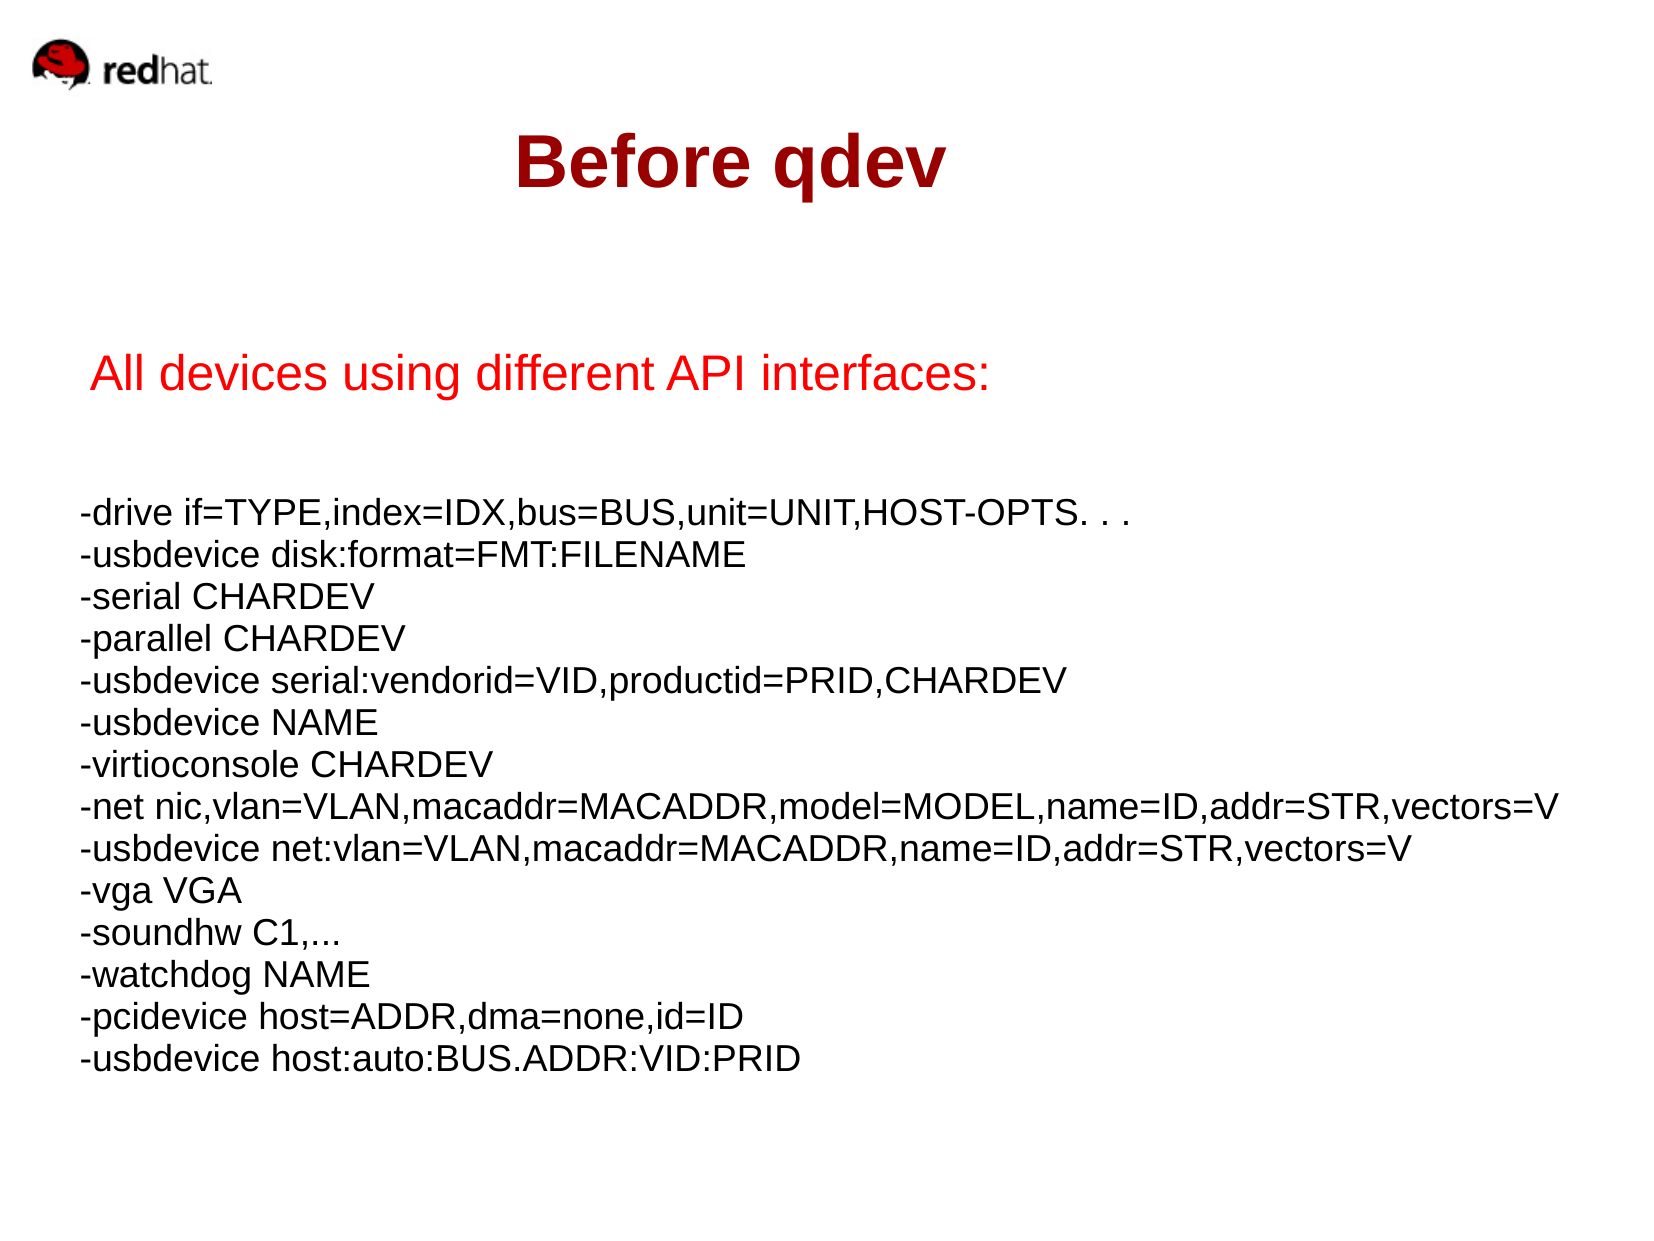

Before qdev
All devices using different API interfaces:
-drive if=TYPE,index=IDX,bus=BUS,unit=UNIT,HOST-OPTS. . .
-usbdevice disk:format=FMT:FILENAME
-serial CHARDEV
-parallel CHARDEV
-usbdevice serial:vendorid=VID,productid=PRID,CHARDEV
-usbdevice NAME
-virtioconsole CHARDEV
-net nic,vlan=VLAN,macaddr=MACADDR,model=MODEL,name=ID,addr=STR,vectors=V
-usbdevice net:vlan=VLAN,macaddr=MACADDR,name=ID,addr=STR,vectors=V
-vga VGA
-soundhw C1,...
-watchdog NAME
-pcidevice host=ADDR,dma=none,id=ID
-usbdevice host:auto:BUS.ADDR:VID:PRID